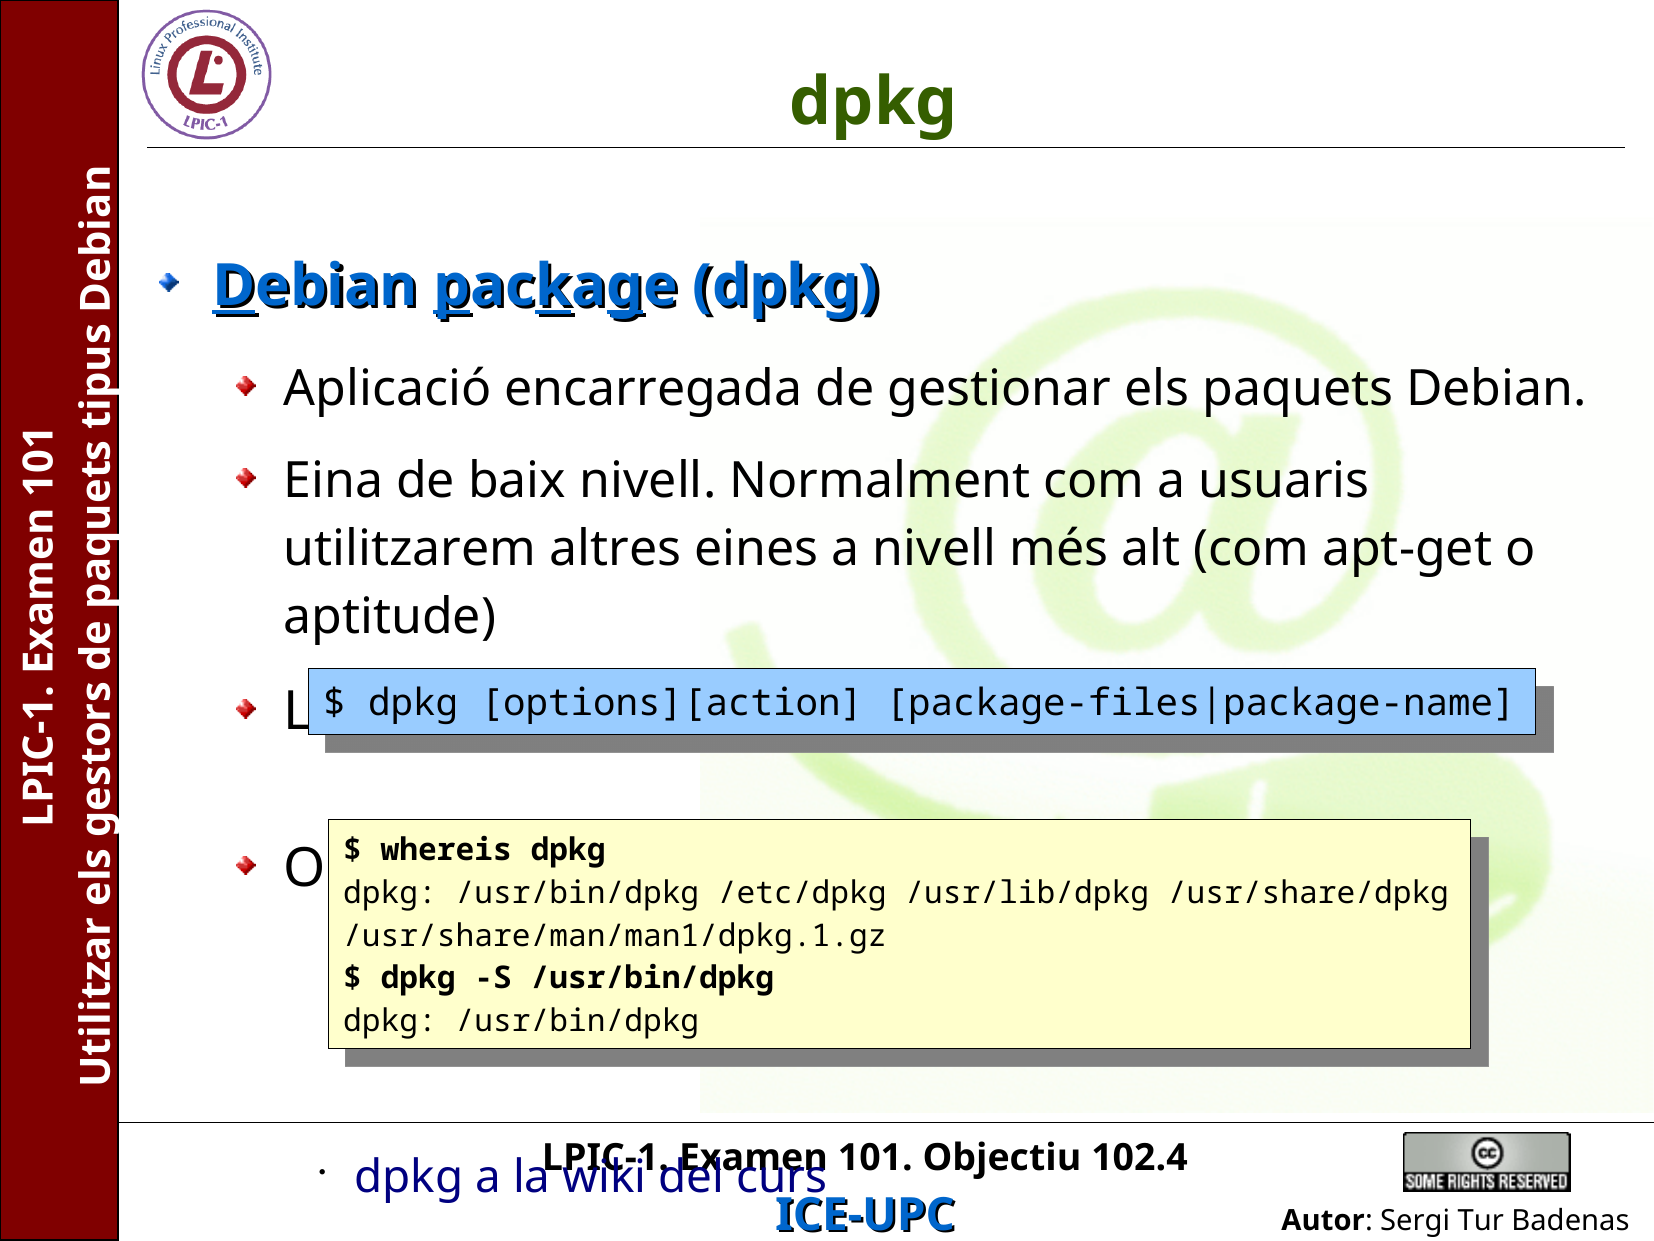

# dpkg
Debian package (dpkg)
Aplicació encarregada de gestionar els paquets Debian.
Eina de baix nivell. Normalment com a usuaris utilitzarem altres eines a nivell més alt (com apt-get o aptitude)
La sintaxi és:
Ordre proporciona pel paquet del mateix nom:
dpkg a la wiki del curs
$ dpkg [options][action] [package-files|package-name]
$ whereis dpkg
dpkg: /usr/bin/dpkg /etc/dpkg /usr/lib/dpkg /usr/share/dpkg /usr/share/man/man1/dpkg.1.gz
$ dpkg -S /usr/bin/dpkg
dpkg: /usr/bin/dpkg